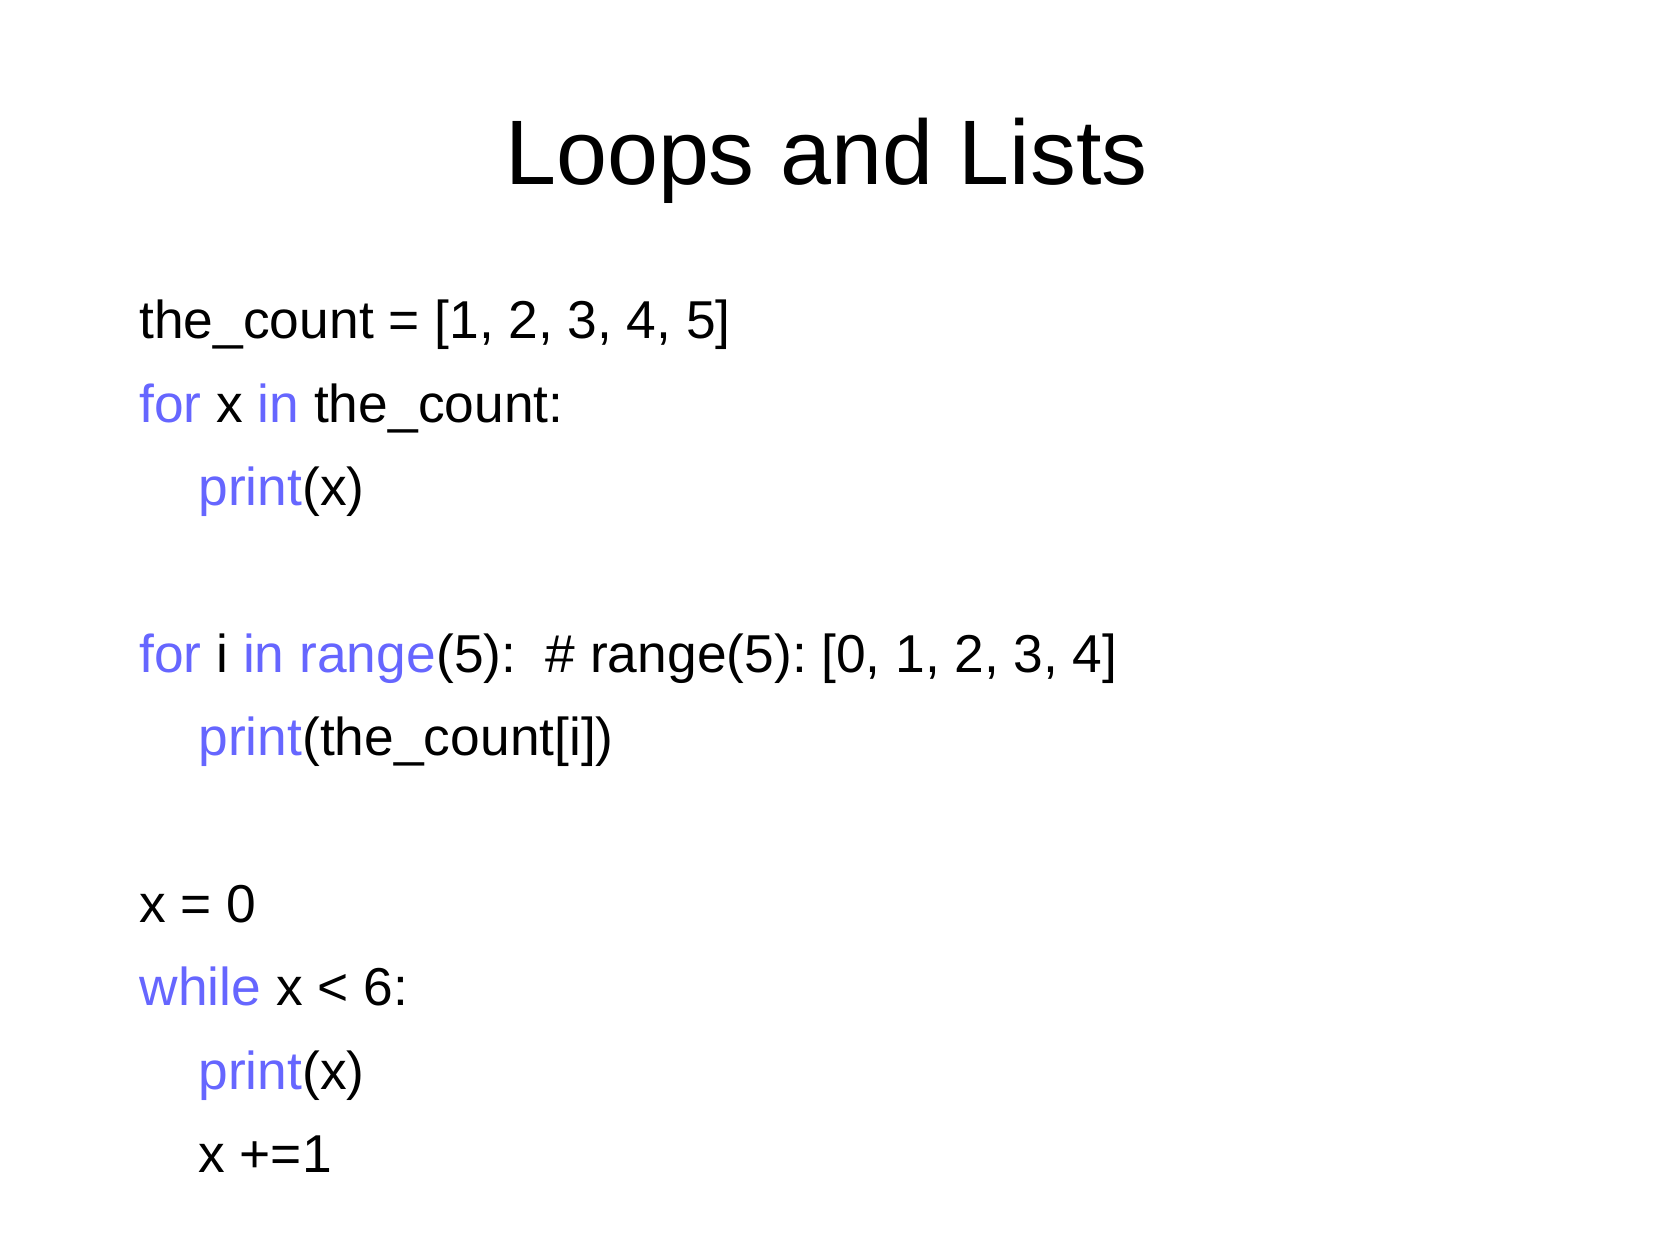

# Loops and Lists
the_count = [1, 2, 3, 4, 5]
for x in the_count:
 print(x)
for i in range(5): # range(5): [0, 1, 2, 3, 4]
 print(the_count[i])
x = 0
while x < 6:
 print(x)
 x +=1